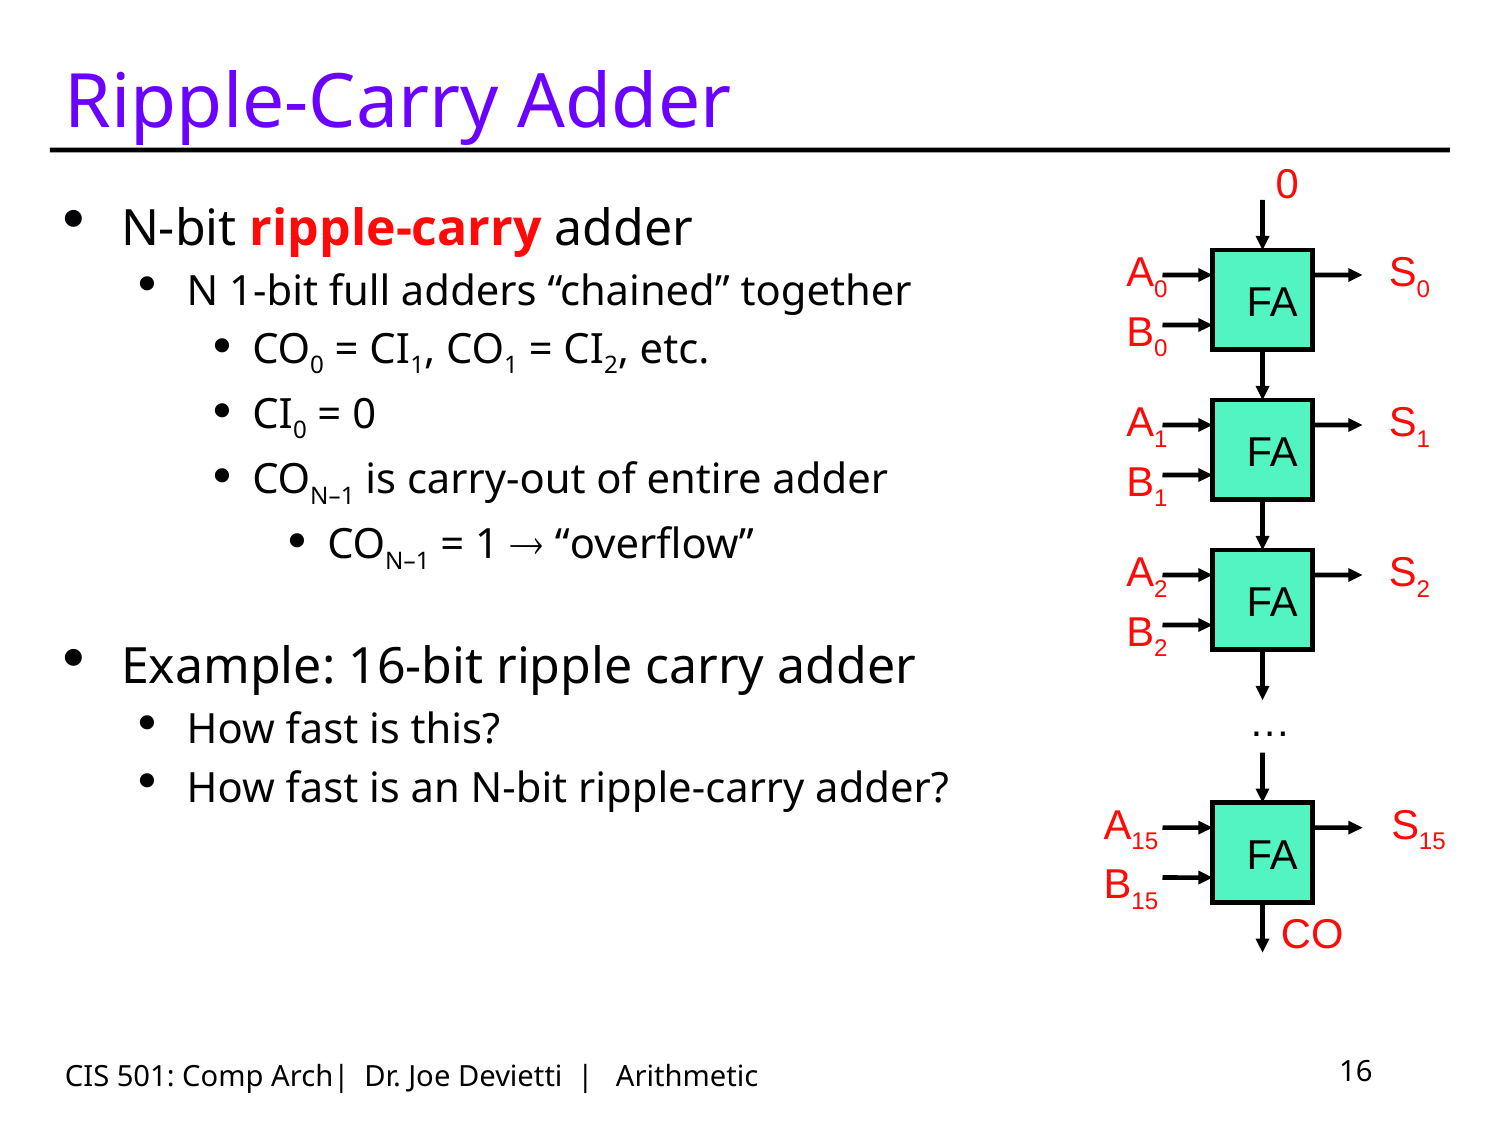

Ripple-Carry Adder
0
N-bit ripple-carry adder
N 1-bit full adders “chained” together
CO0 = CI1, CO1 = CI2, etc.
CI0 = 0
CON–1 is carry-out of entire adder
CON–1 = 1  “overflow”
Example: 16-bit ripple carry adder
How fast is this?
How fast is an N-bit ripple-carry adder?
A0
S0
FA
B0
A1
S1
FA
B1
A2
S2
FA
B2
…
A15
S15
FA
B15
CO
CIS 501: Comp Arch| Dr. Joe Devietti | Arithmetic